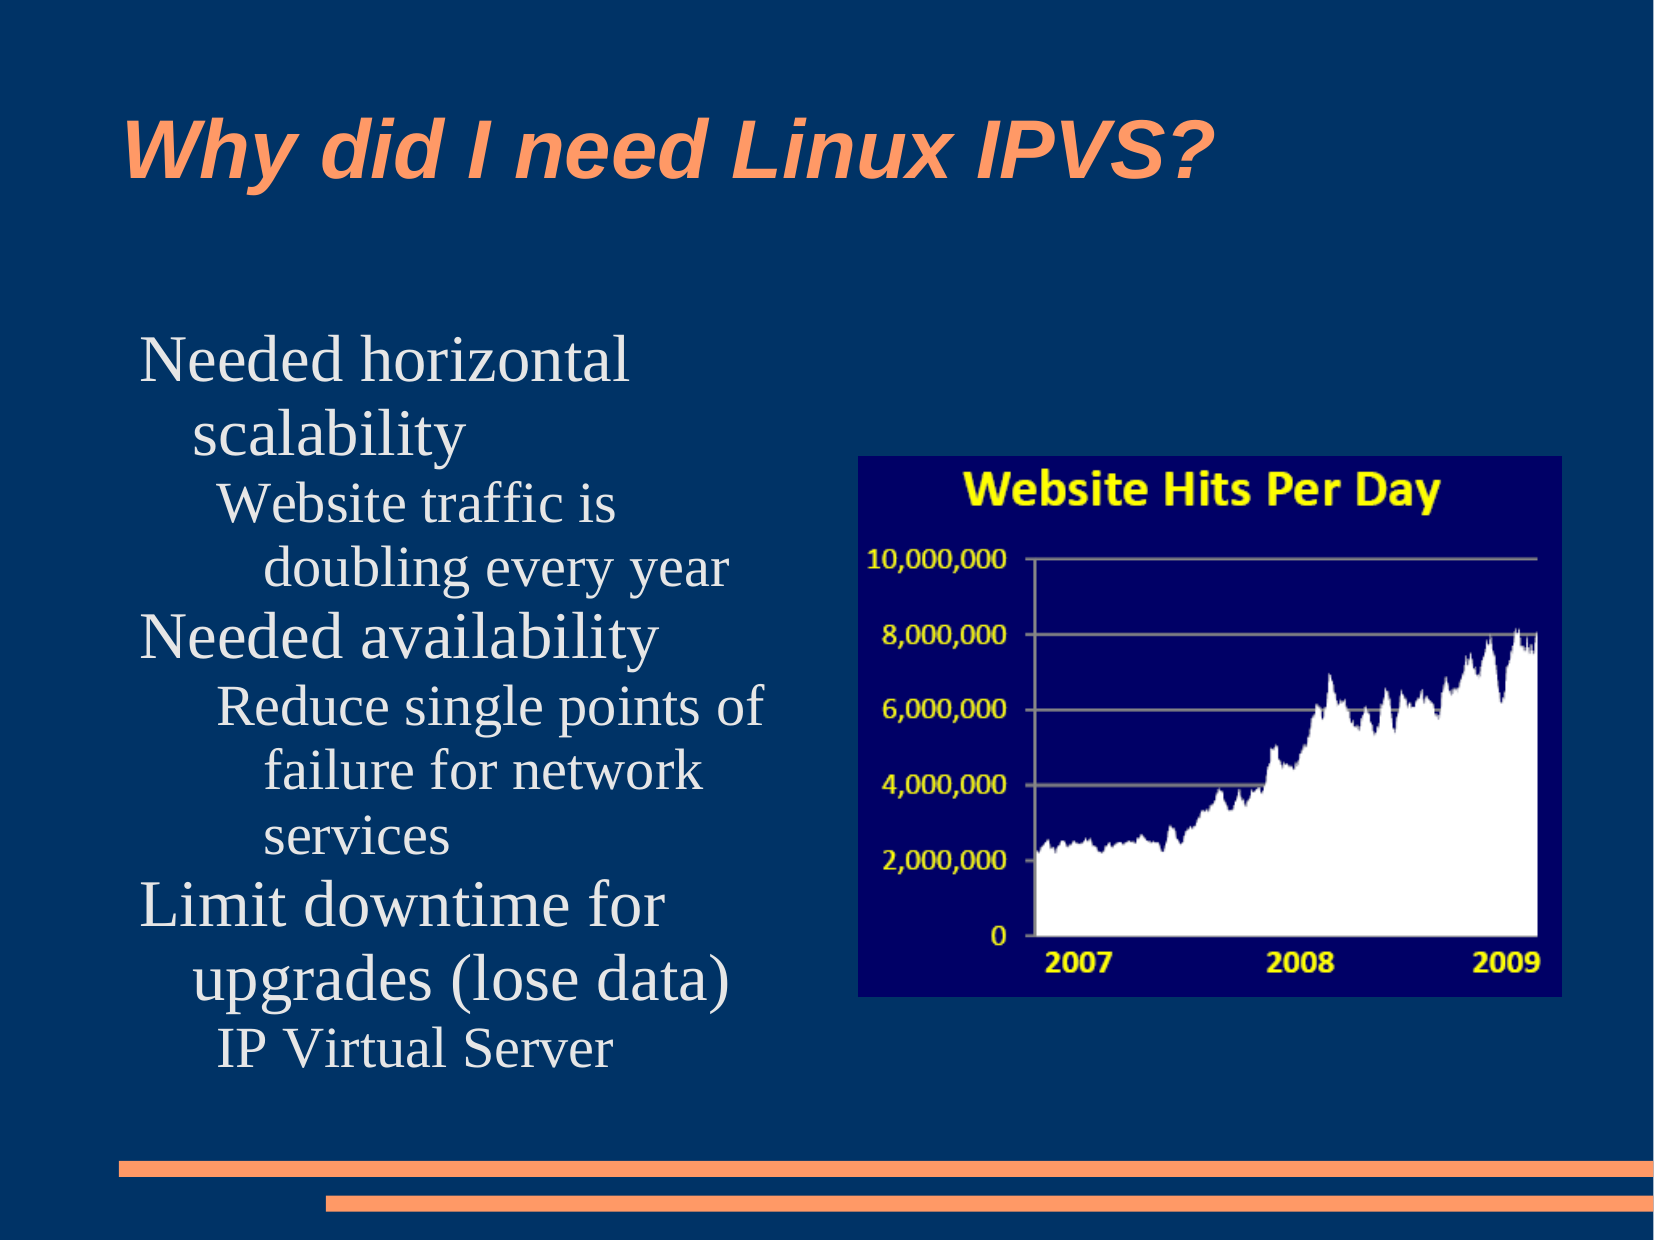

# Why did I need Linux IPVS?
Needed horizontal scalability
Website traffic is doubling every year
Needed availability
Reduce single points of failure for network services
Limit downtime for upgrades (lose data)
IP Virtual Server